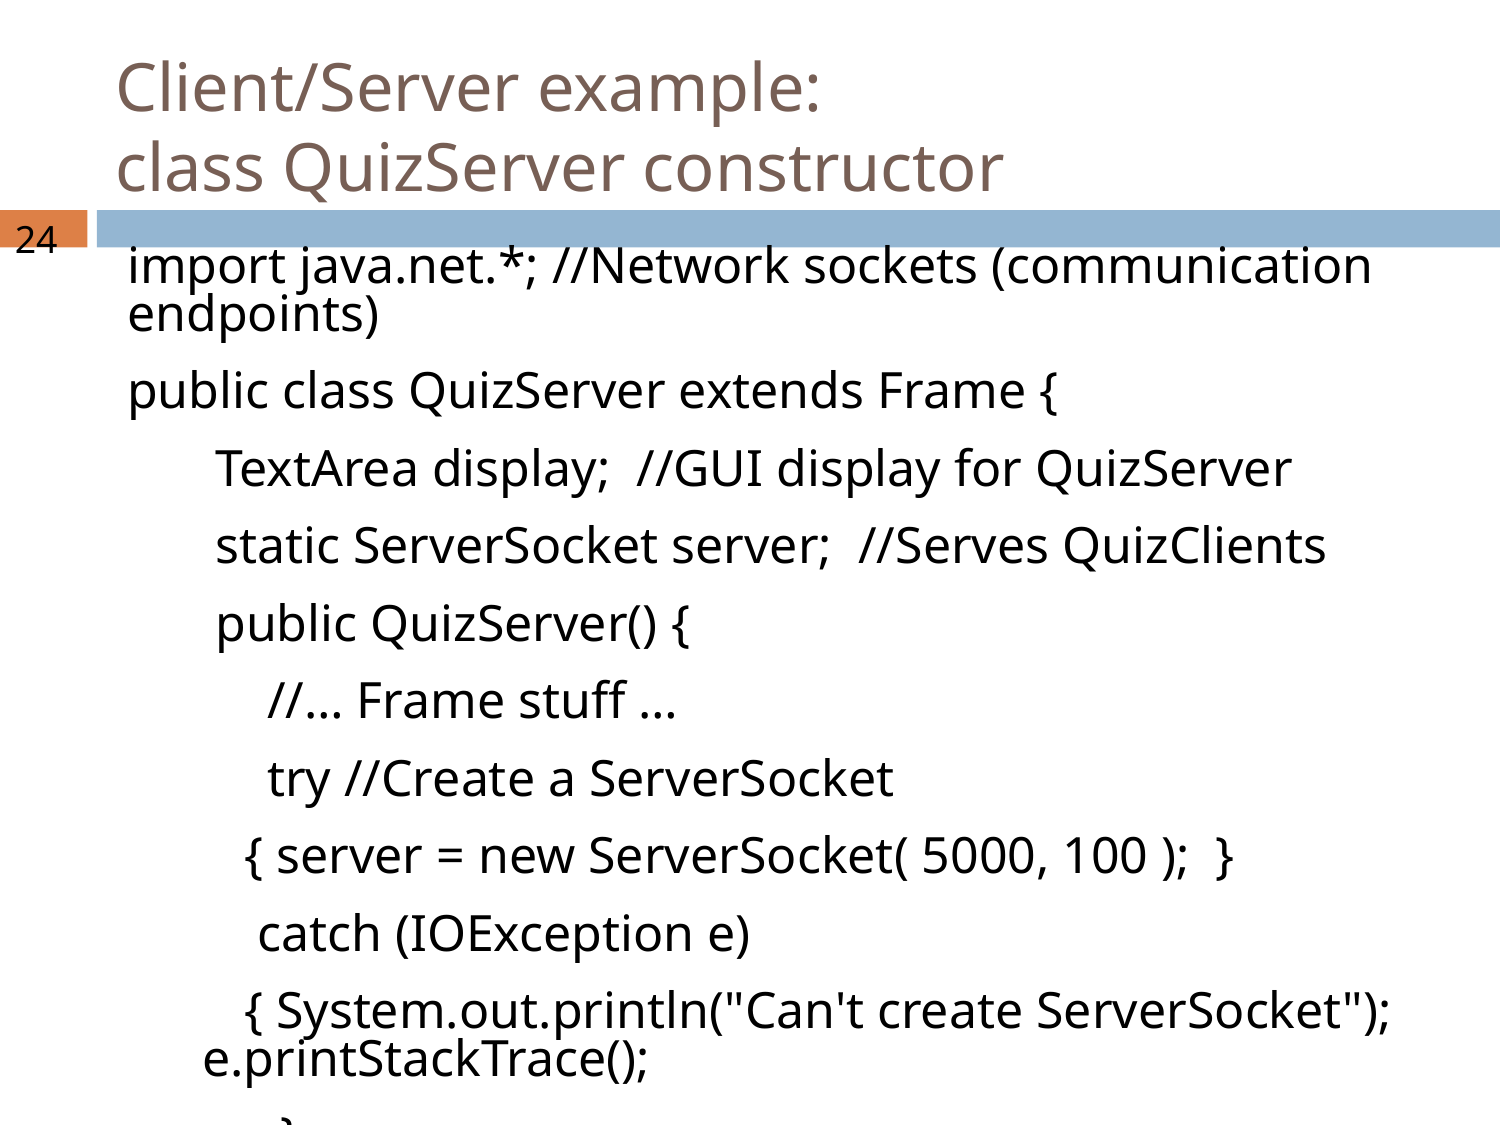

# Client/Server example: class QuizServer constructor
import java.net.*; //Network sockets (communication endpoints)
public class QuizServer extends Frame {
	 TextArea display; //GUI display for QuizServer
 	 static ServerSocket server; //Serves QuizClients
	 public QuizServer() {
	 //… Frame stuff …
	 try //Create a ServerSocket
 { server = new ServerSocket( 5000, 100 ); }
 catch (IOException e)
 { System.out.println("Can't create ServerSocket"); 	e.printStackTrace();
	 }
	}
}